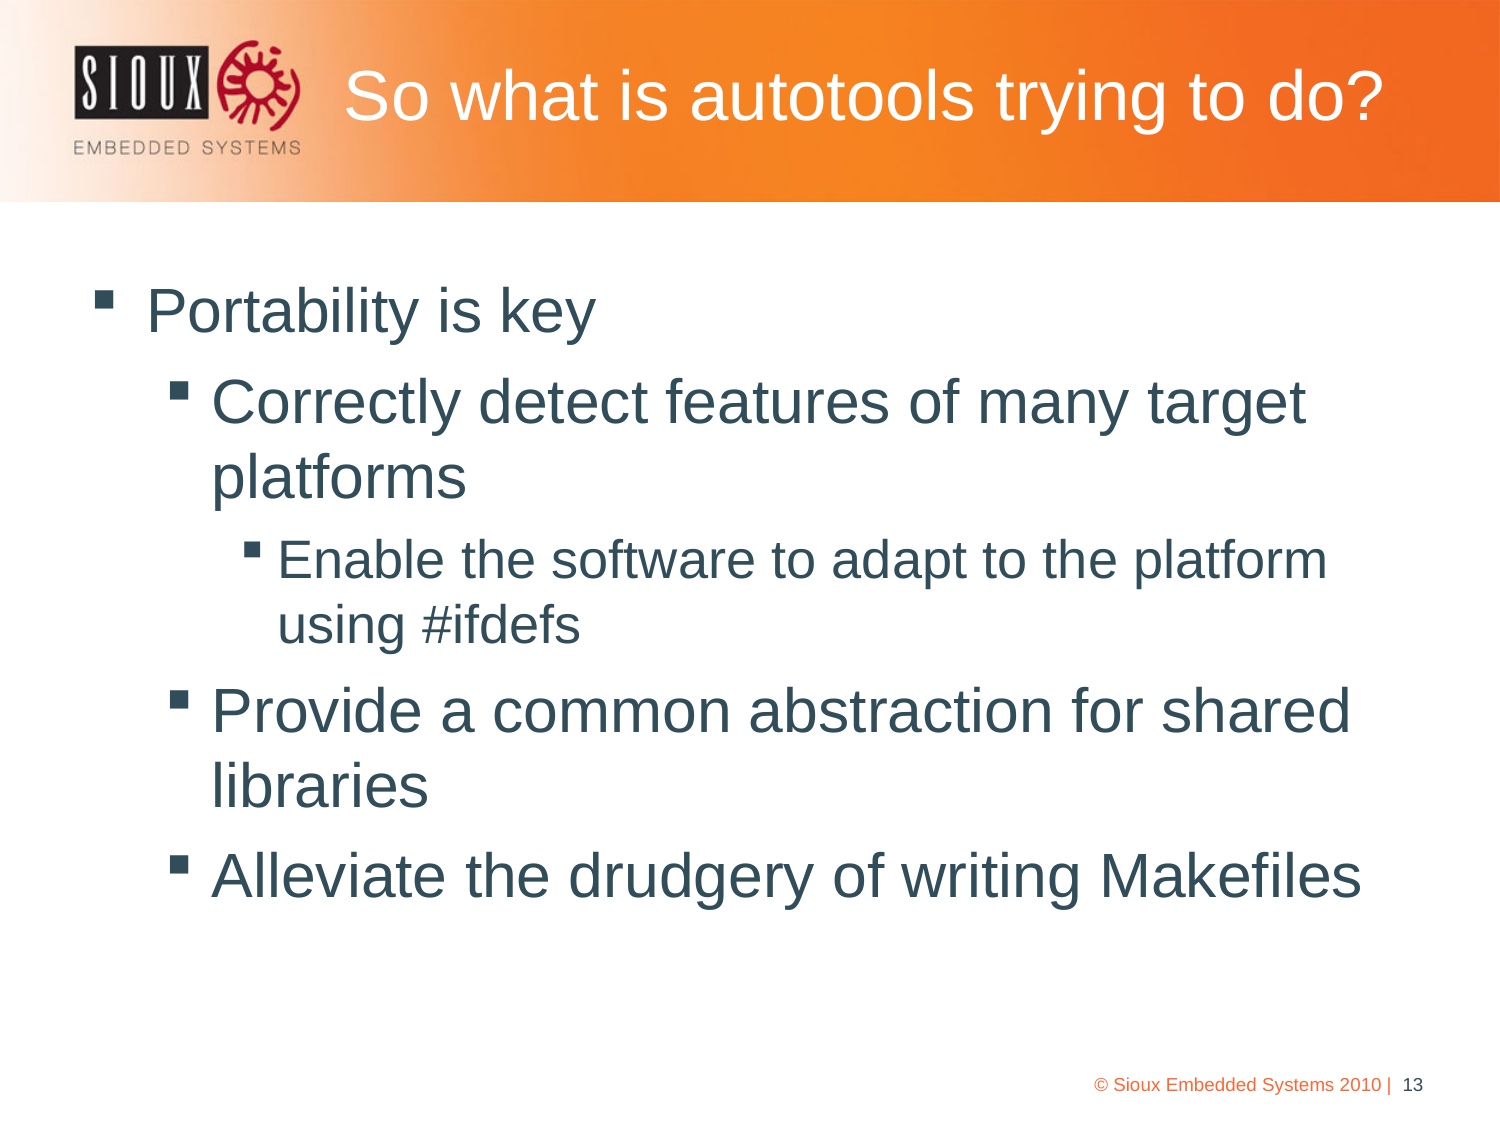

# So what is autotools trying to do?
Portability is key
Correctly detect features of many target platforms
Enable the software to adapt to the platform using #ifdefs
Provide a common abstraction for shared libraries
Alleviate the drudgery of writing Makefiles
13
© Sioux Embedded Systems 2010